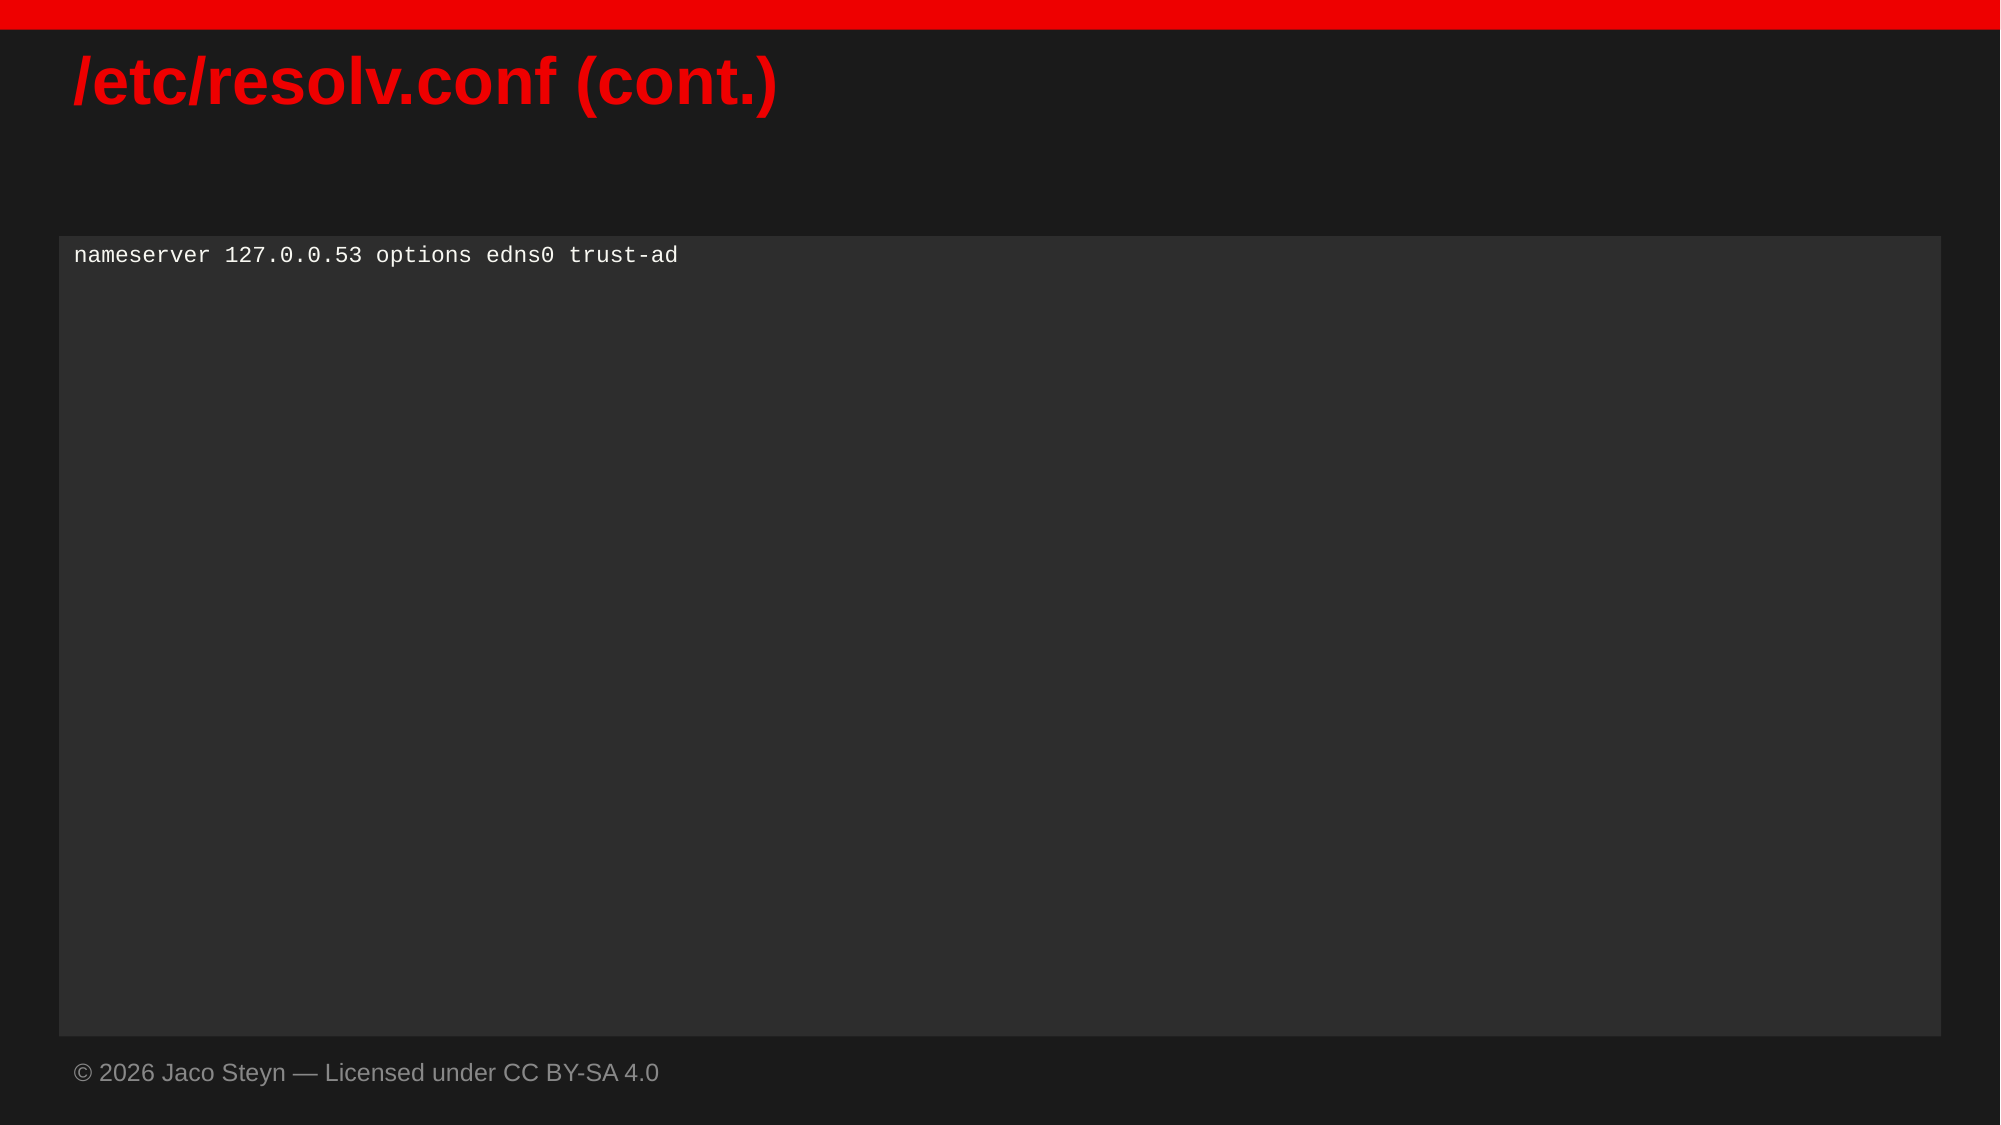

/etc/resolv.conf (cont.)
nameserver 127.0.0.53 options edns0 trust-ad
© 2026 Jaco Steyn — Licensed under CC BY-SA 4.0